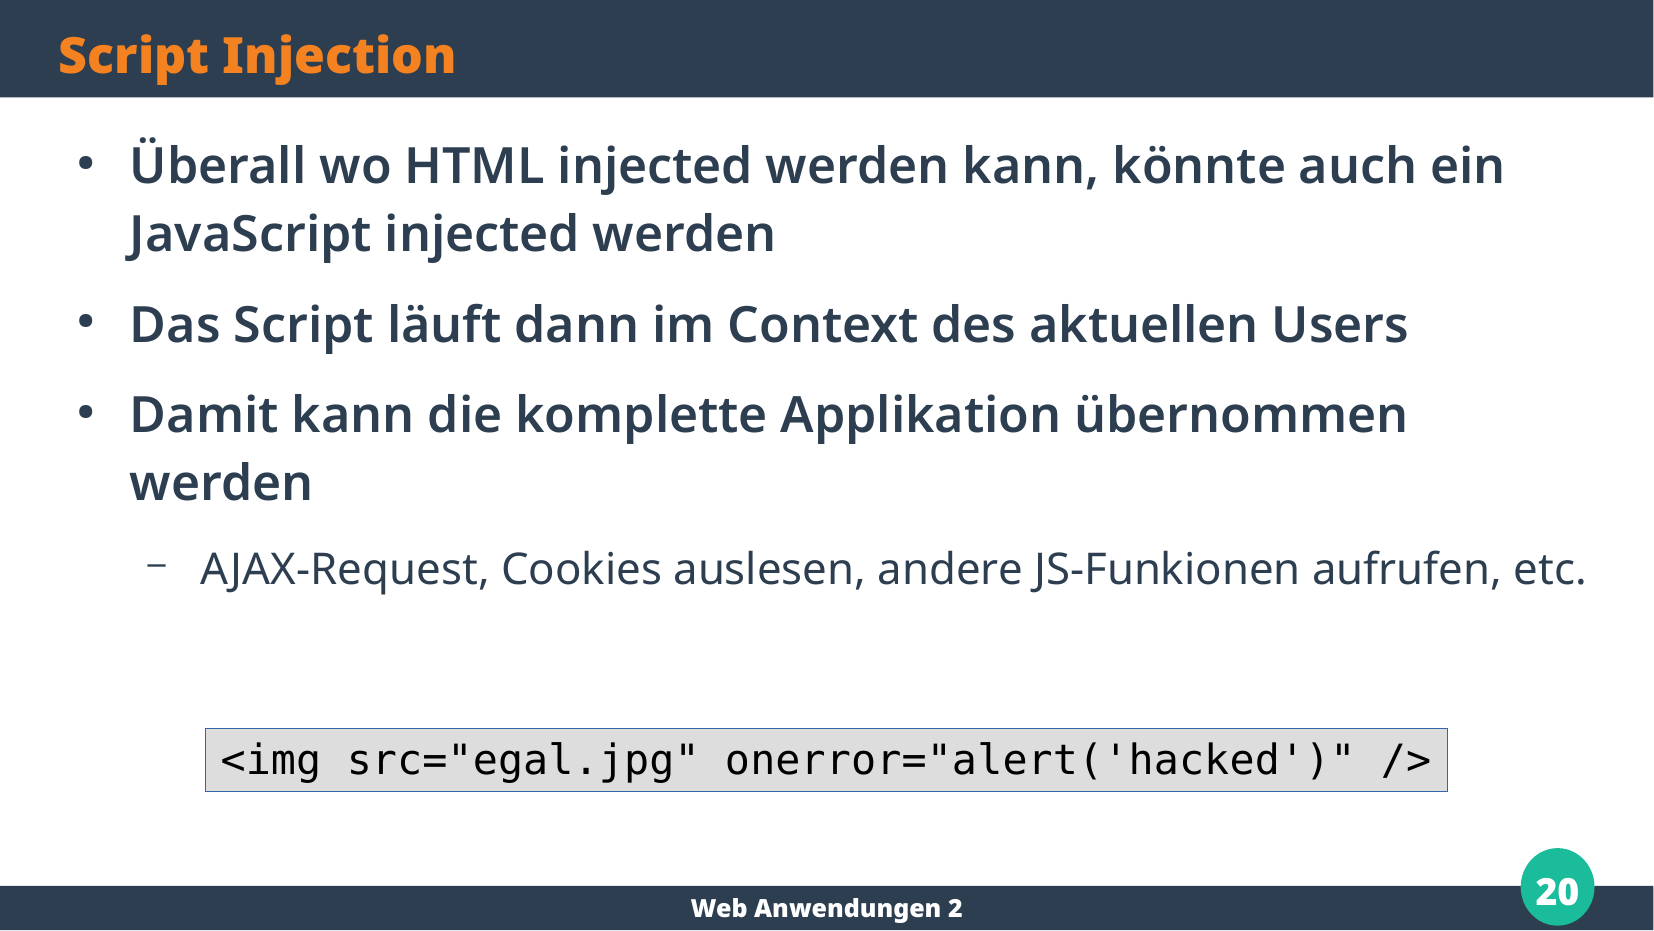

# Script Injection
Überall wo HTML injected werden kann, könnte auch ein JavaScript injected werden
Das Script läuft dann im Context des aktuellen Users
Damit kann die komplette Applikation übernommen werden
AJAX-Request, Cookies auslesen, andere JS-Funkionen aufrufen, etc.
<img src="egal.jpg" onerror="alert('hacked')" />
20